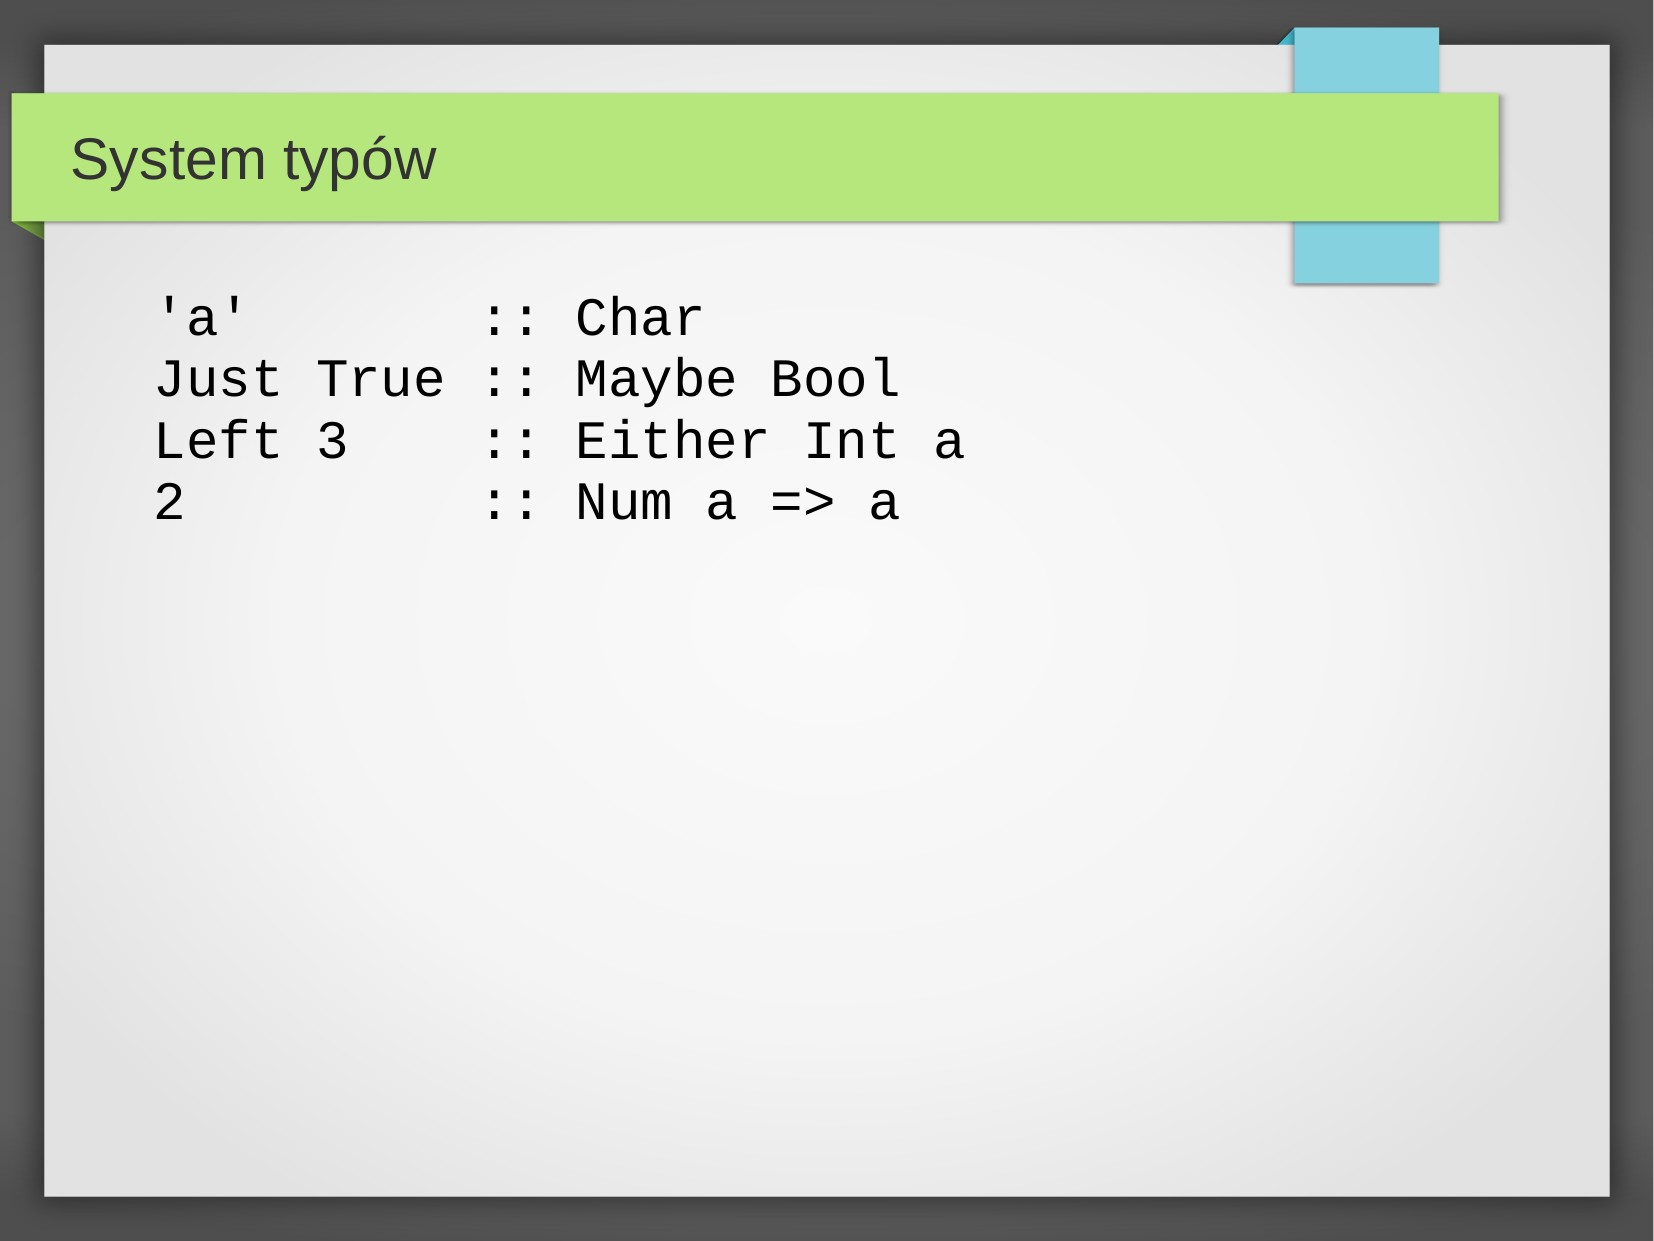

# System typów
'a' :: Char
Just True :: Maybe Bool
Left 3 :: Either Int a
2 :: Num a => a